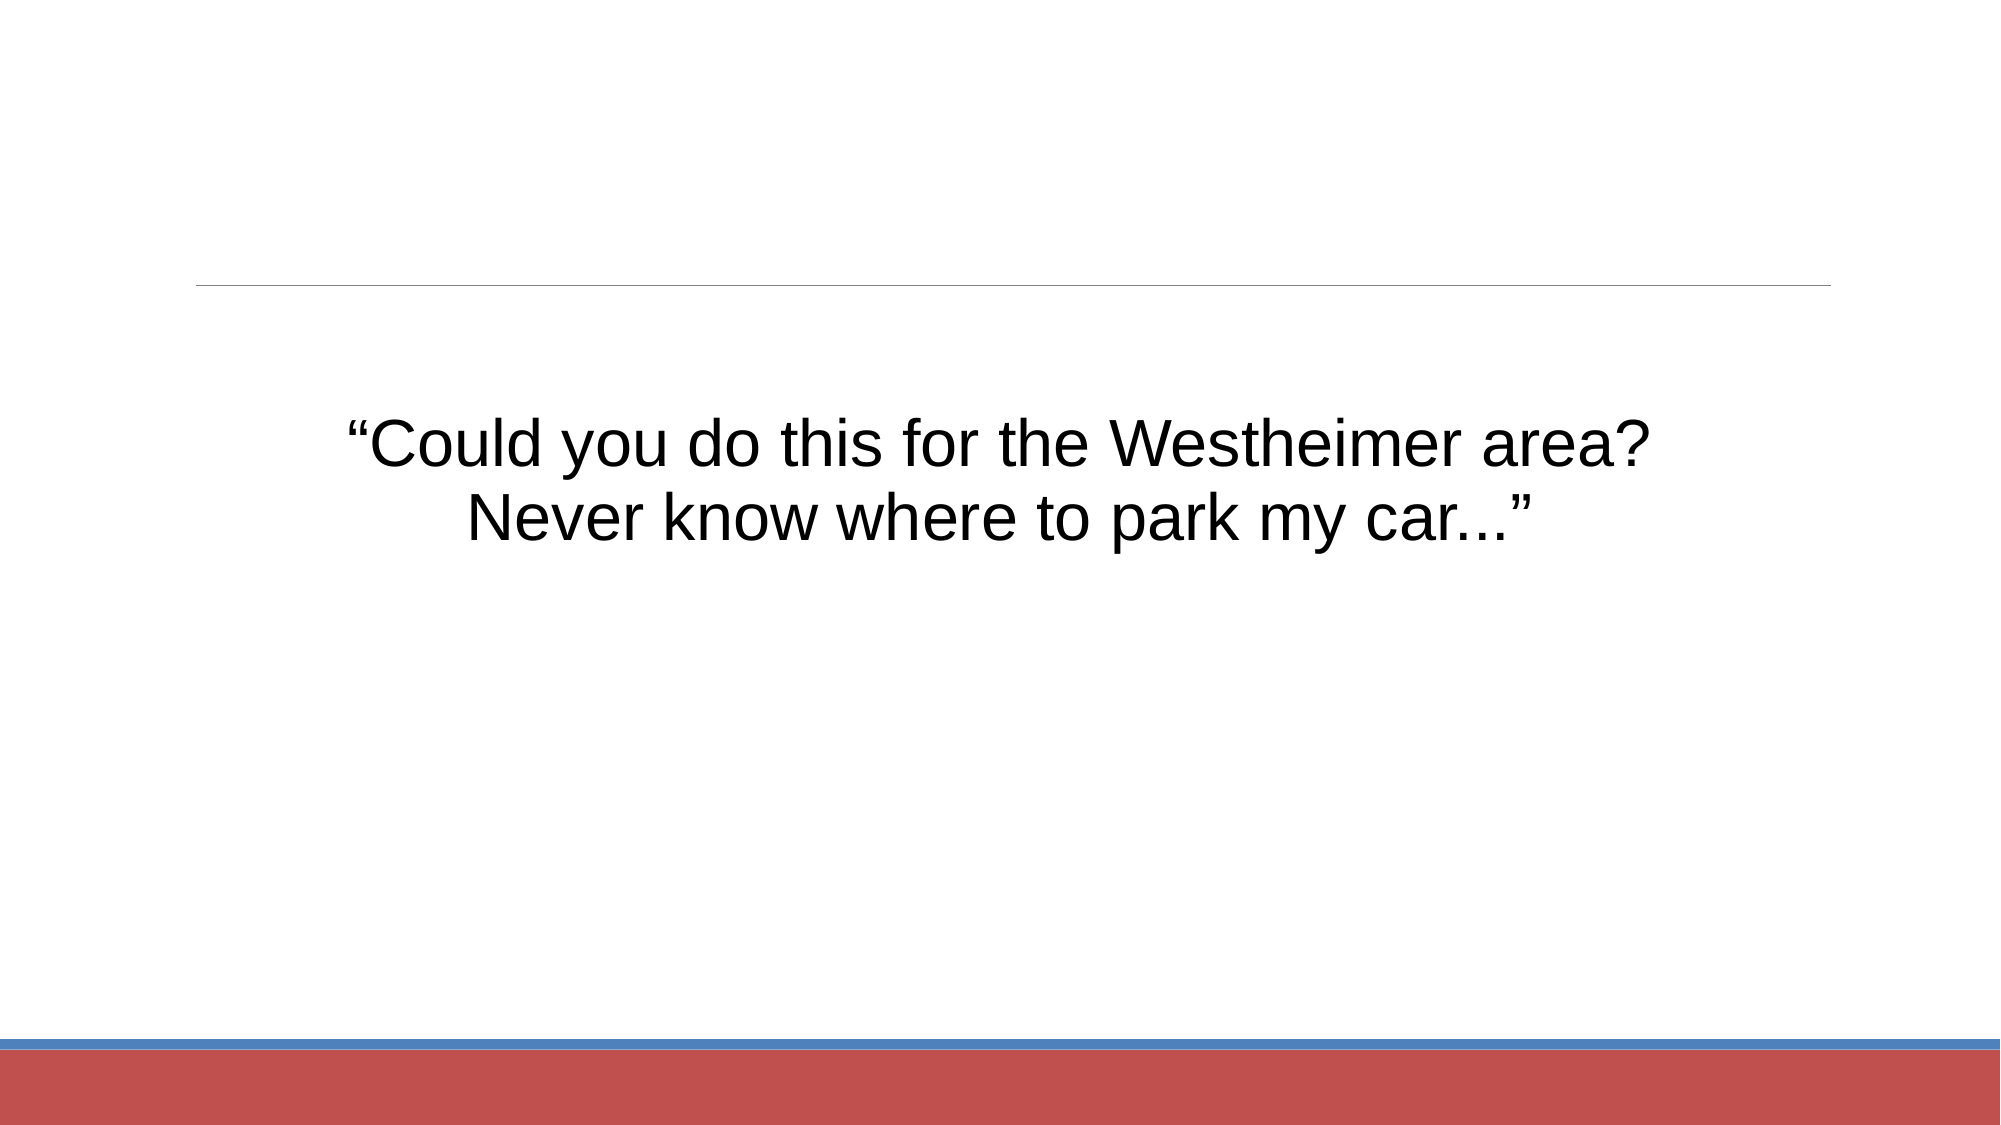

# “Could you do this for the Westheimer area?
Never know where to park my car...”